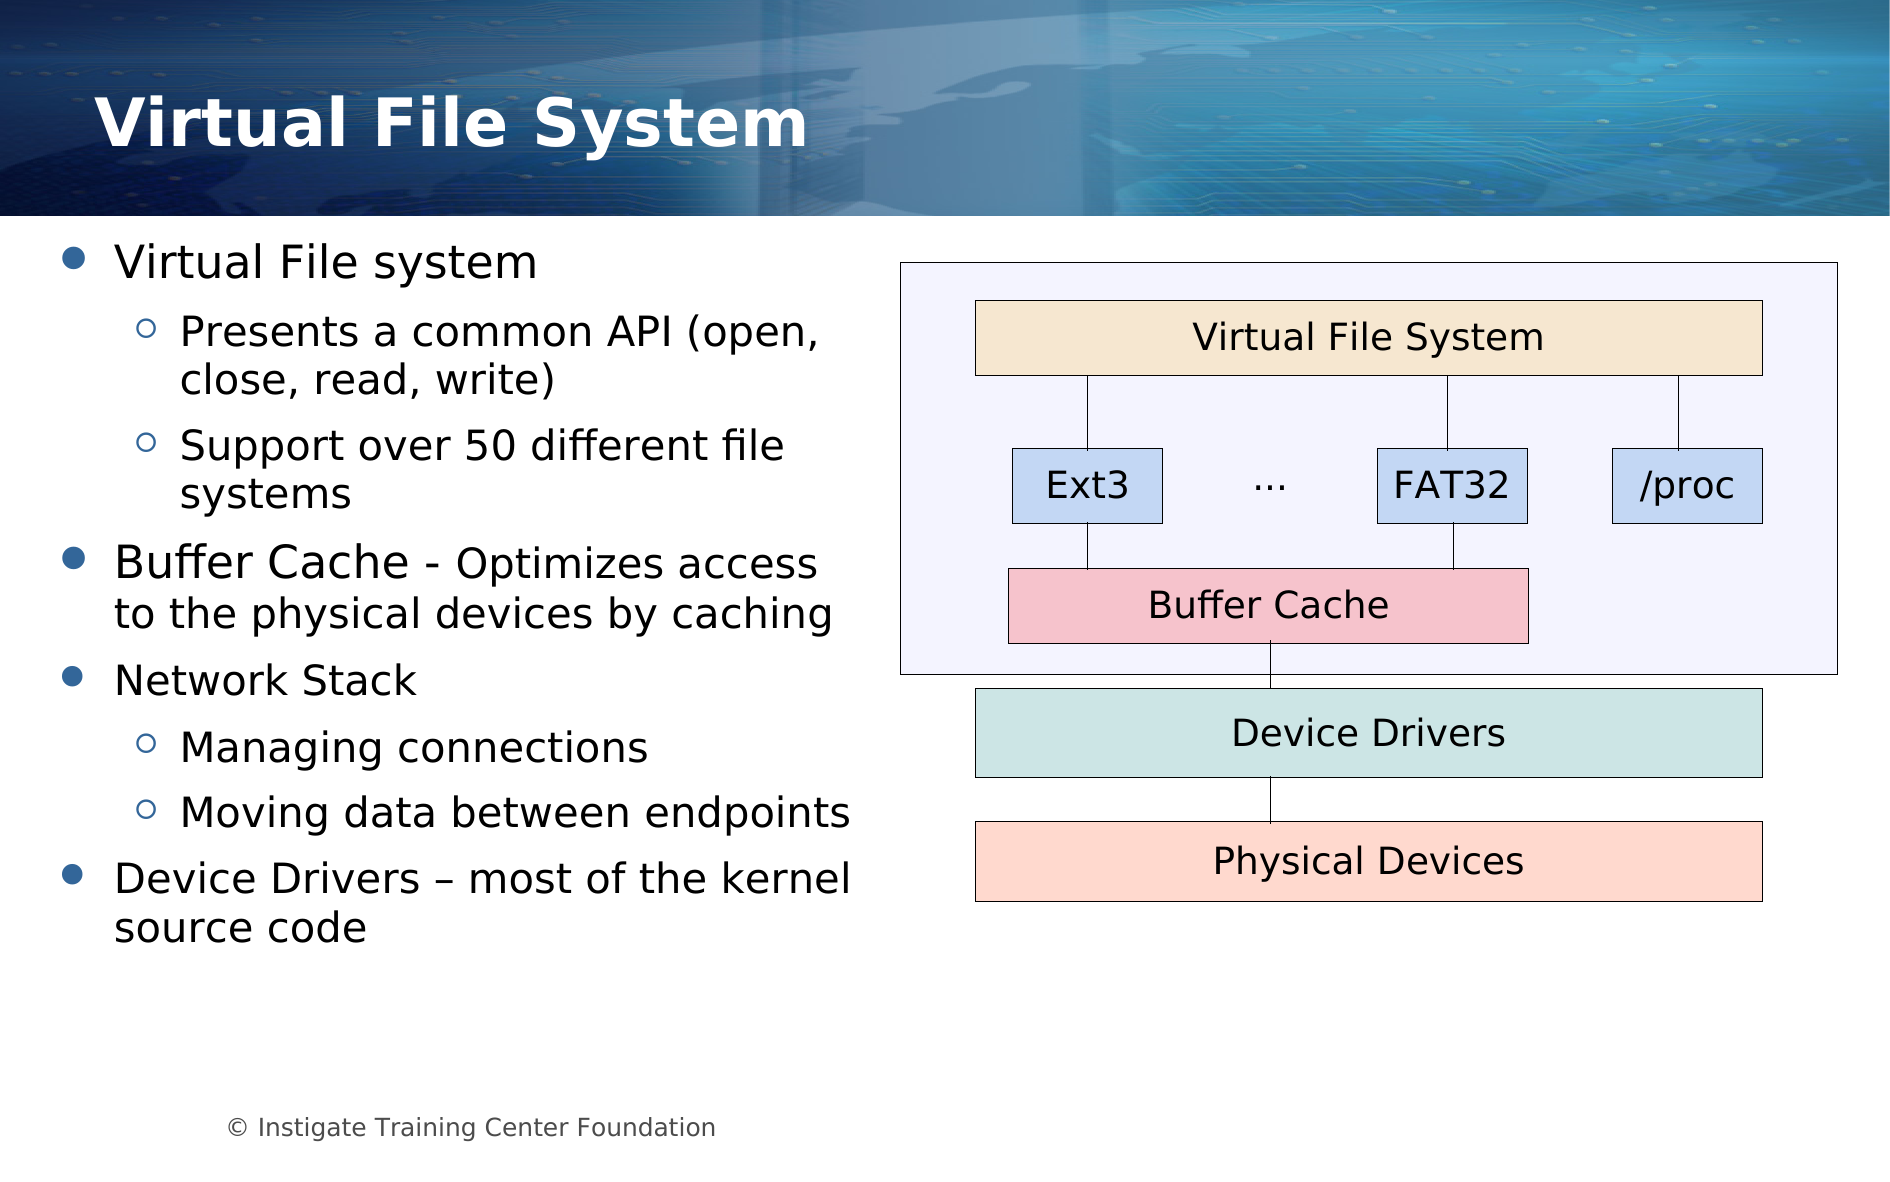

# Virtual File System
Virtual File system
Presents a common API (open, close, read, write)
Support over 50 different file systems
Buffer Cache - Optimizes access to the physical devices by caching
Network Stack
Managing connections
Moving data between endpoints
Device Drivers – most of the kernel source code
Virtual File System
Ext3
...
FAT32
/proc
Buffer Cache
Device Drivers
Physical Devices